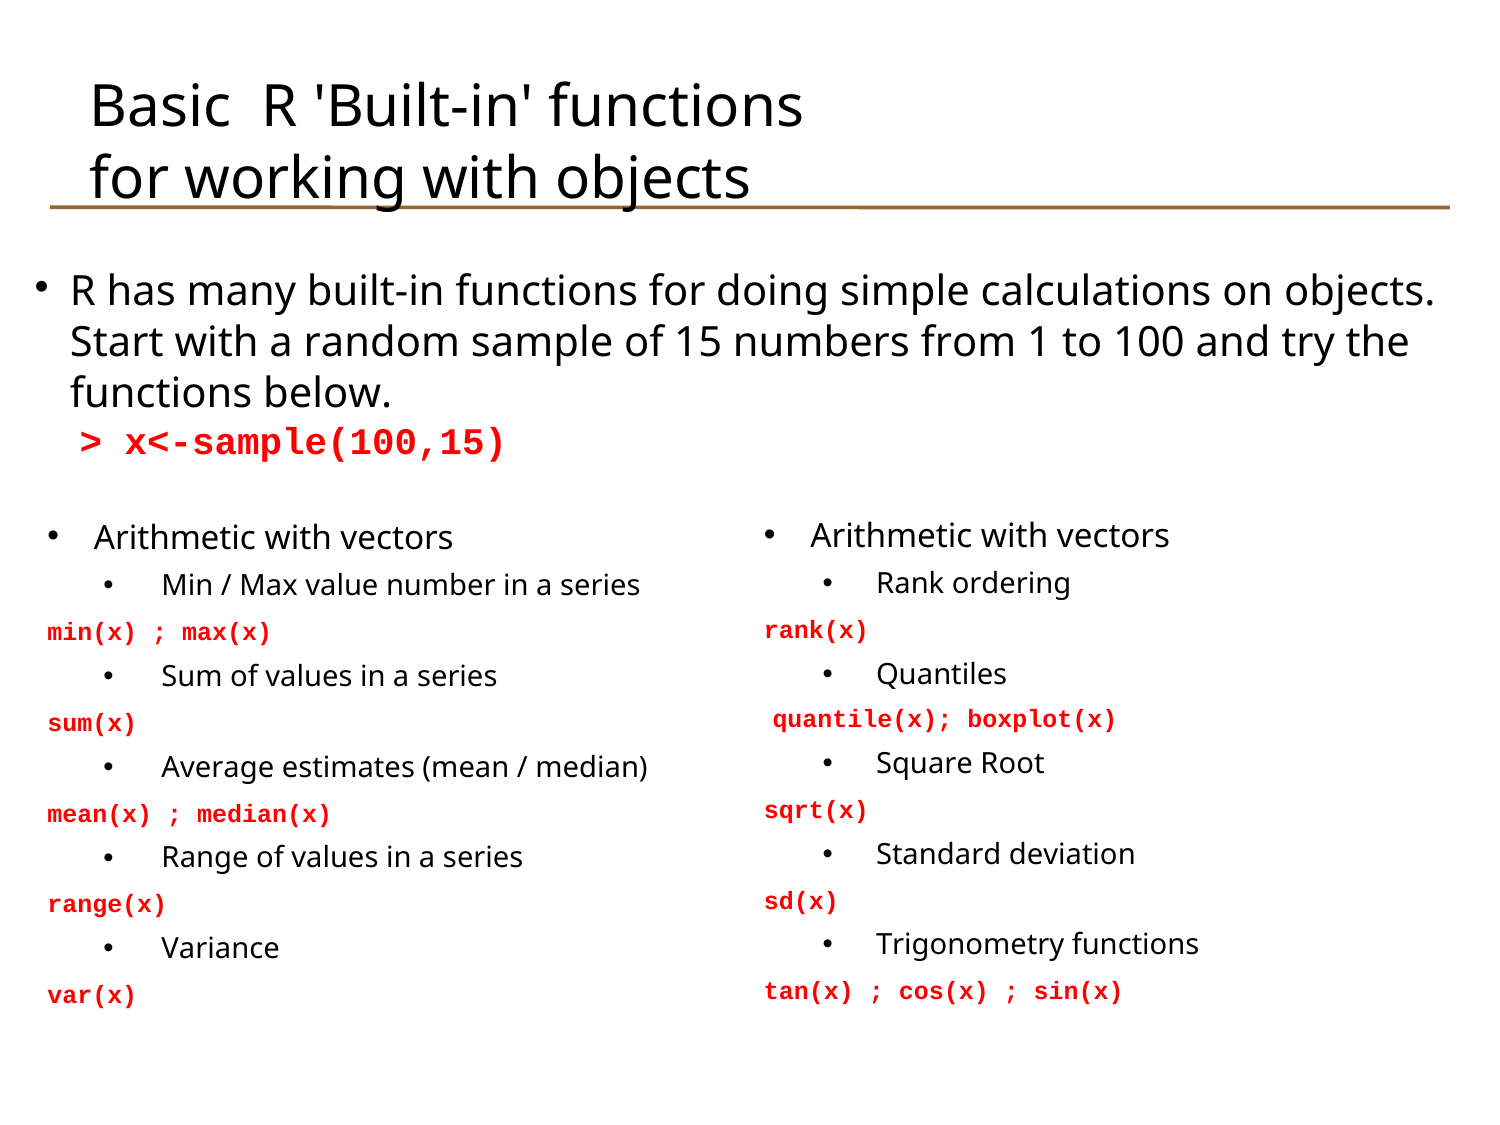

Basic R 'Built-in' functions
for working with objects
# R has many built-in functions for doing simple calculations on objects. Start with a random sample of 15 numbers from 1 to 100 and try the functions below.
 > x<-sample(100,15)
Arithmetic with vectors
Rank ordering
rank(x)
Quantiles
quantile(x); boxplot(x)
Square Root
sqrt(x)
Standard deviation
sd(x)
Trigonometry functions
tan(x) ; cos(x) ; sin(x)
Arithmetic with vectors
Min / Max value number in a series
min(x) ; max(x)
Sum of values in a series
sum(x)
Average estimates (mean / median)‏
mean(x) ; median(x)
Range of values in a series
range(x)
Variance
var(x)